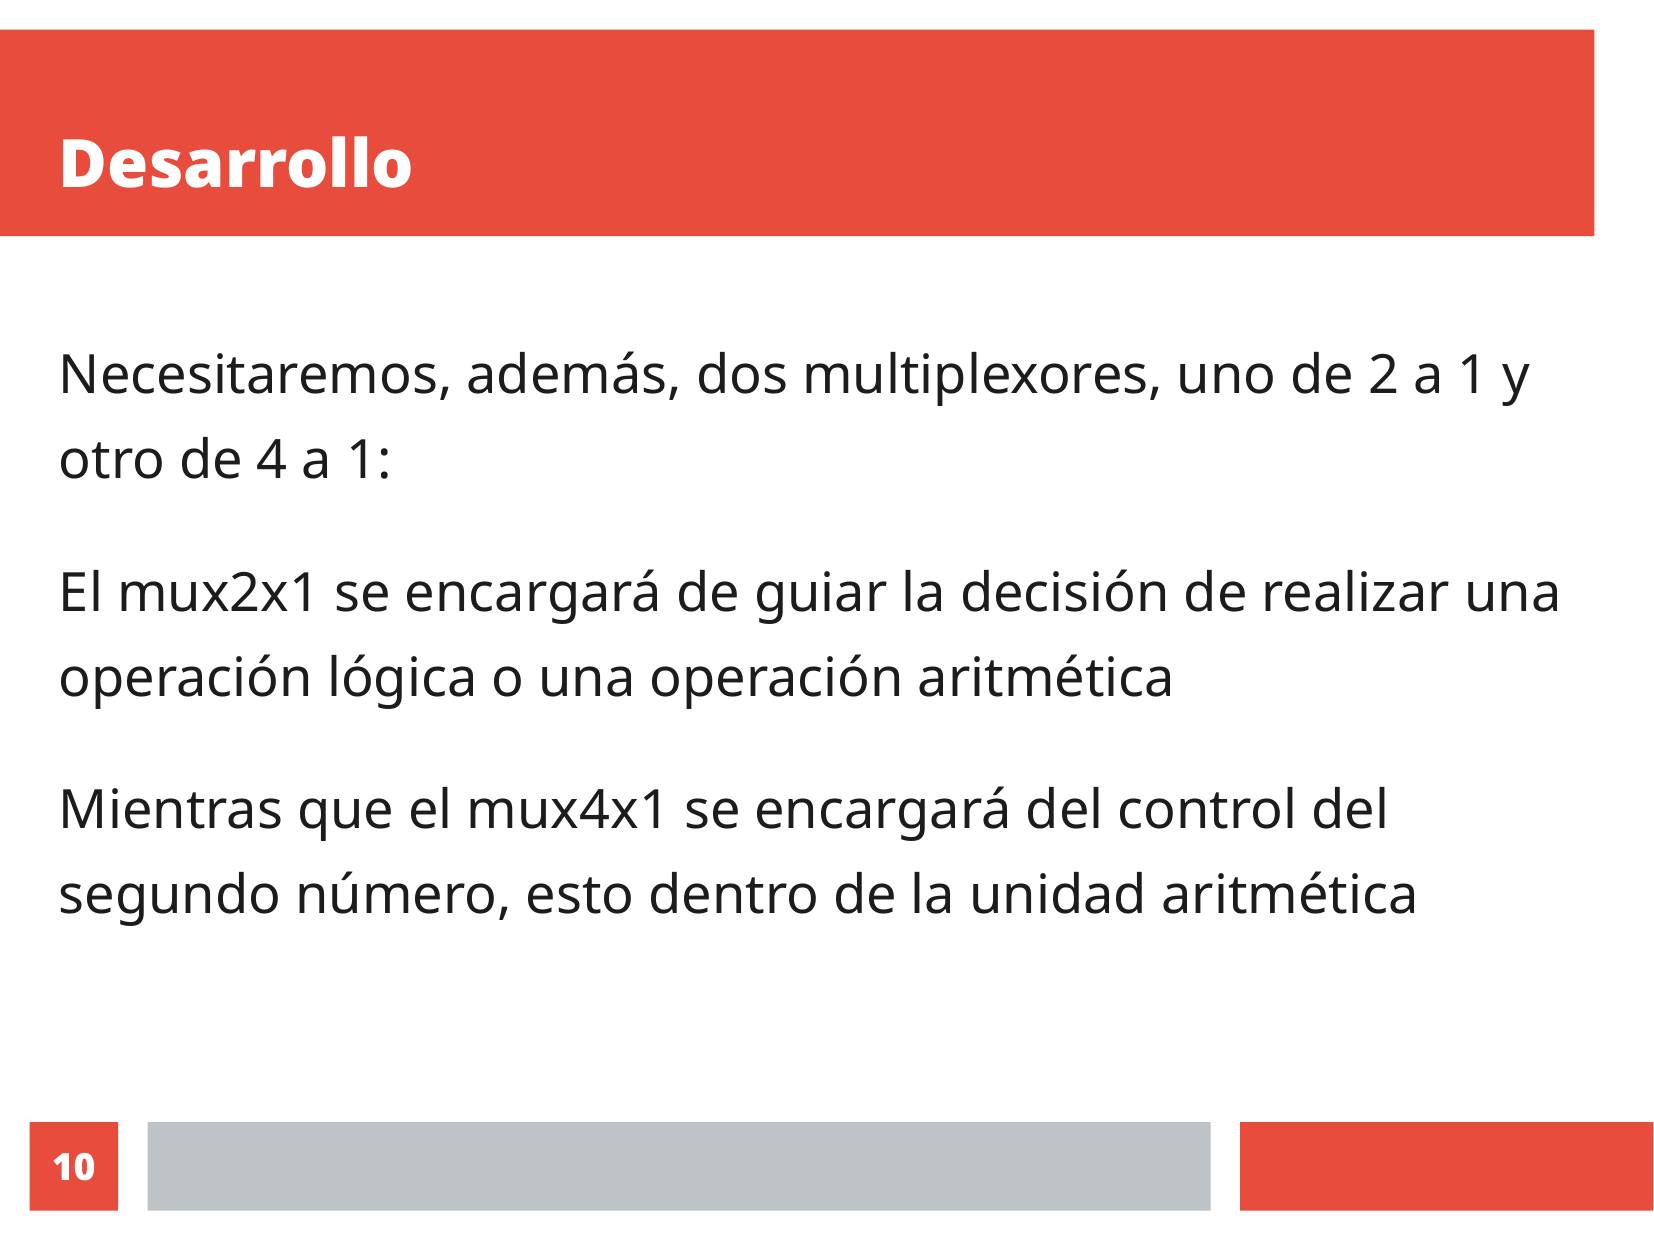

# Desarrollo
Necesitaremos, además, dos multiplexores, uno de 2 a 1 y otro de 4 a 1:
El mux2x1 se encargará de guiar la decisión de realizar una operación lógica o una operación aritmética
Mientras que el mux4x1 se encargará del control del segundo número, esto dentro de la unidad aritmética
10